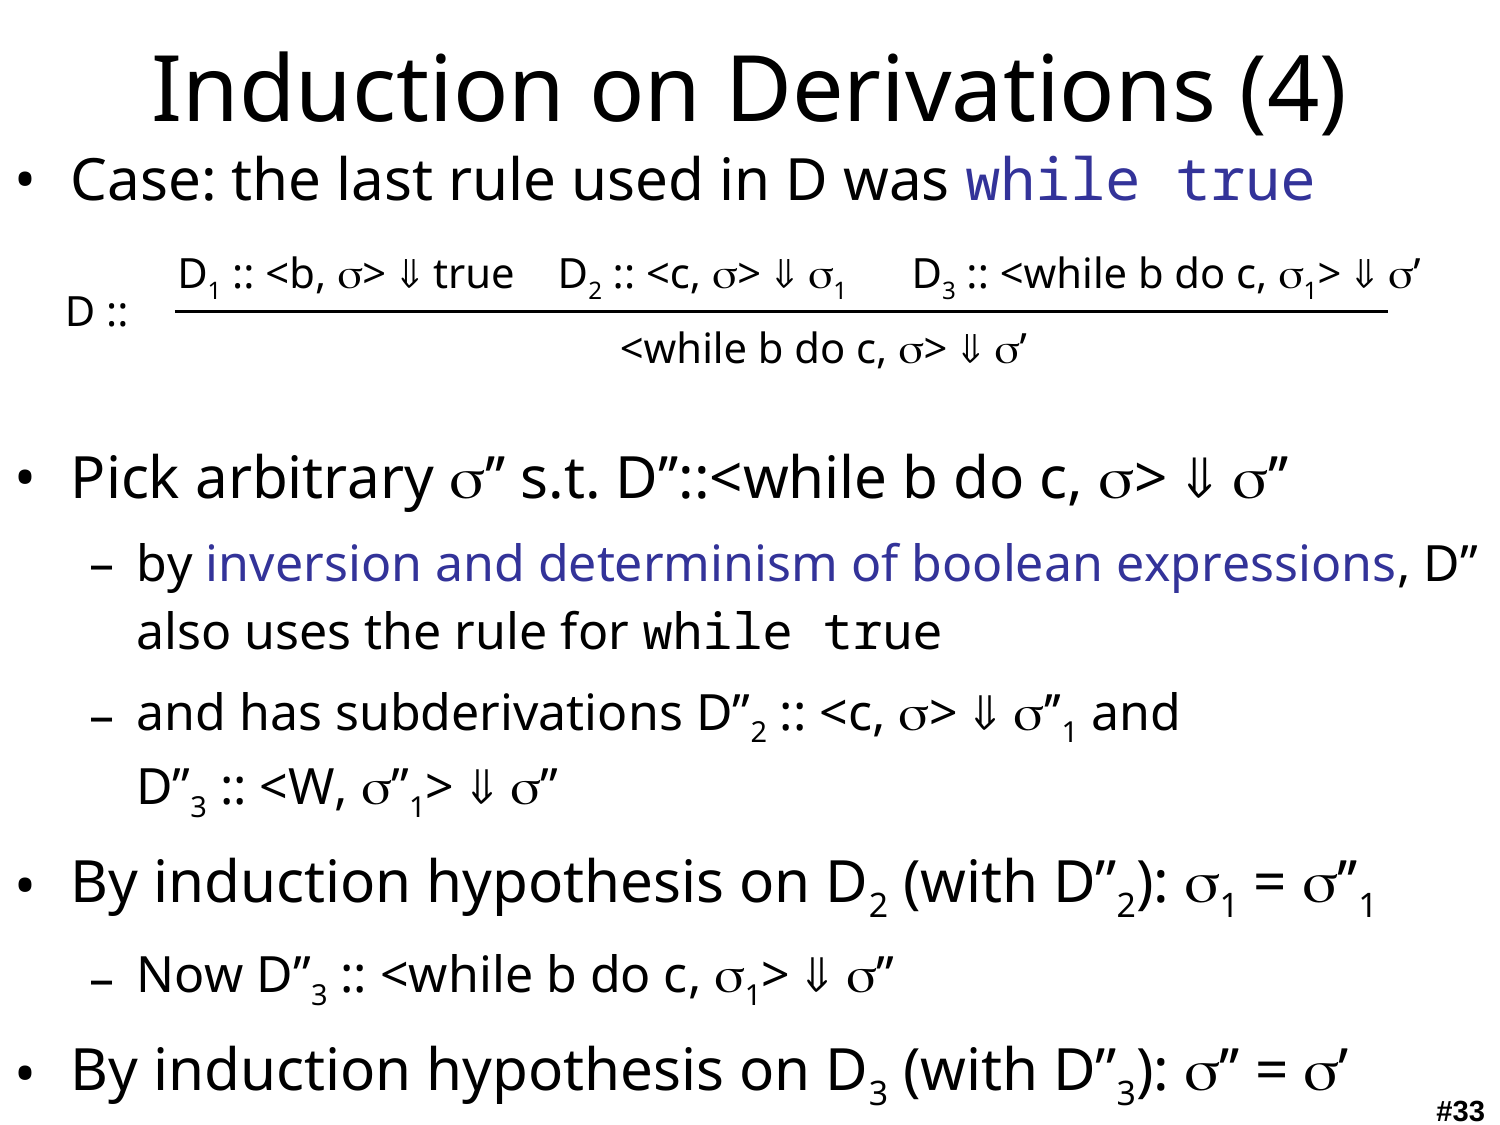

# Induction on Derivations (4)
Case: the last rule used in D was while true
Pick arbitrary ’’ s.t. D’’::<while b do c, >  ’’
by inversion and determinism of boolean expressions, D’’ also uses the rule for while true
and has subderivations D’’2 :: <c, >  ’’1 and D’’3 :: <W, ’’1>  ’’
By induction hypothesis on D2 (with D’’2): 1 = ’’1
Now D’’3 :: <while b do c, 1>  ’’
By induction hypothesis on D3 (with D’’3): ’’ = ’
D1 :: <b, >  true D2 :: <c, >  1 D3 :: <while b do c, 1>  ’
D ::
<while b do c, >  ’
33